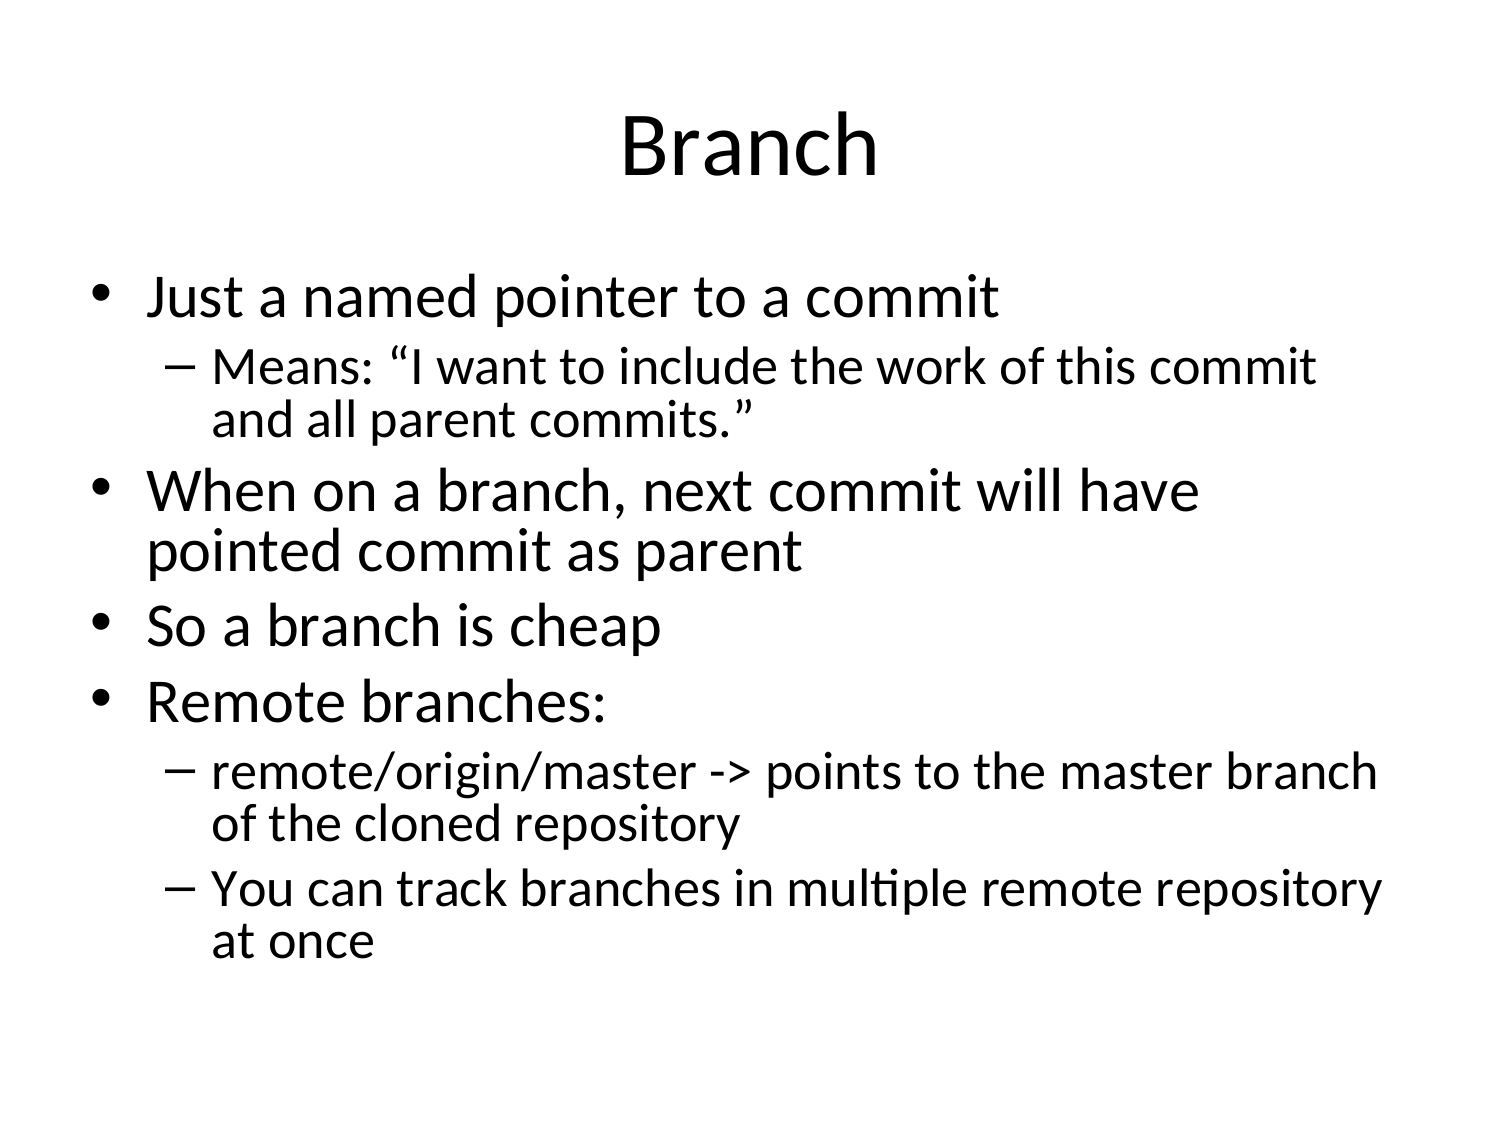

# Branch
Just a named pointer to a commit
Means: “I want to include the work of this commit and all parent commits.”
When on a branch, next commit will have pointed commit as parent
So a branch is cheap
Remote branches:
remote/origin/master -> points to the master branch of the cloned repository
You can track branches in multiple remote repository at once